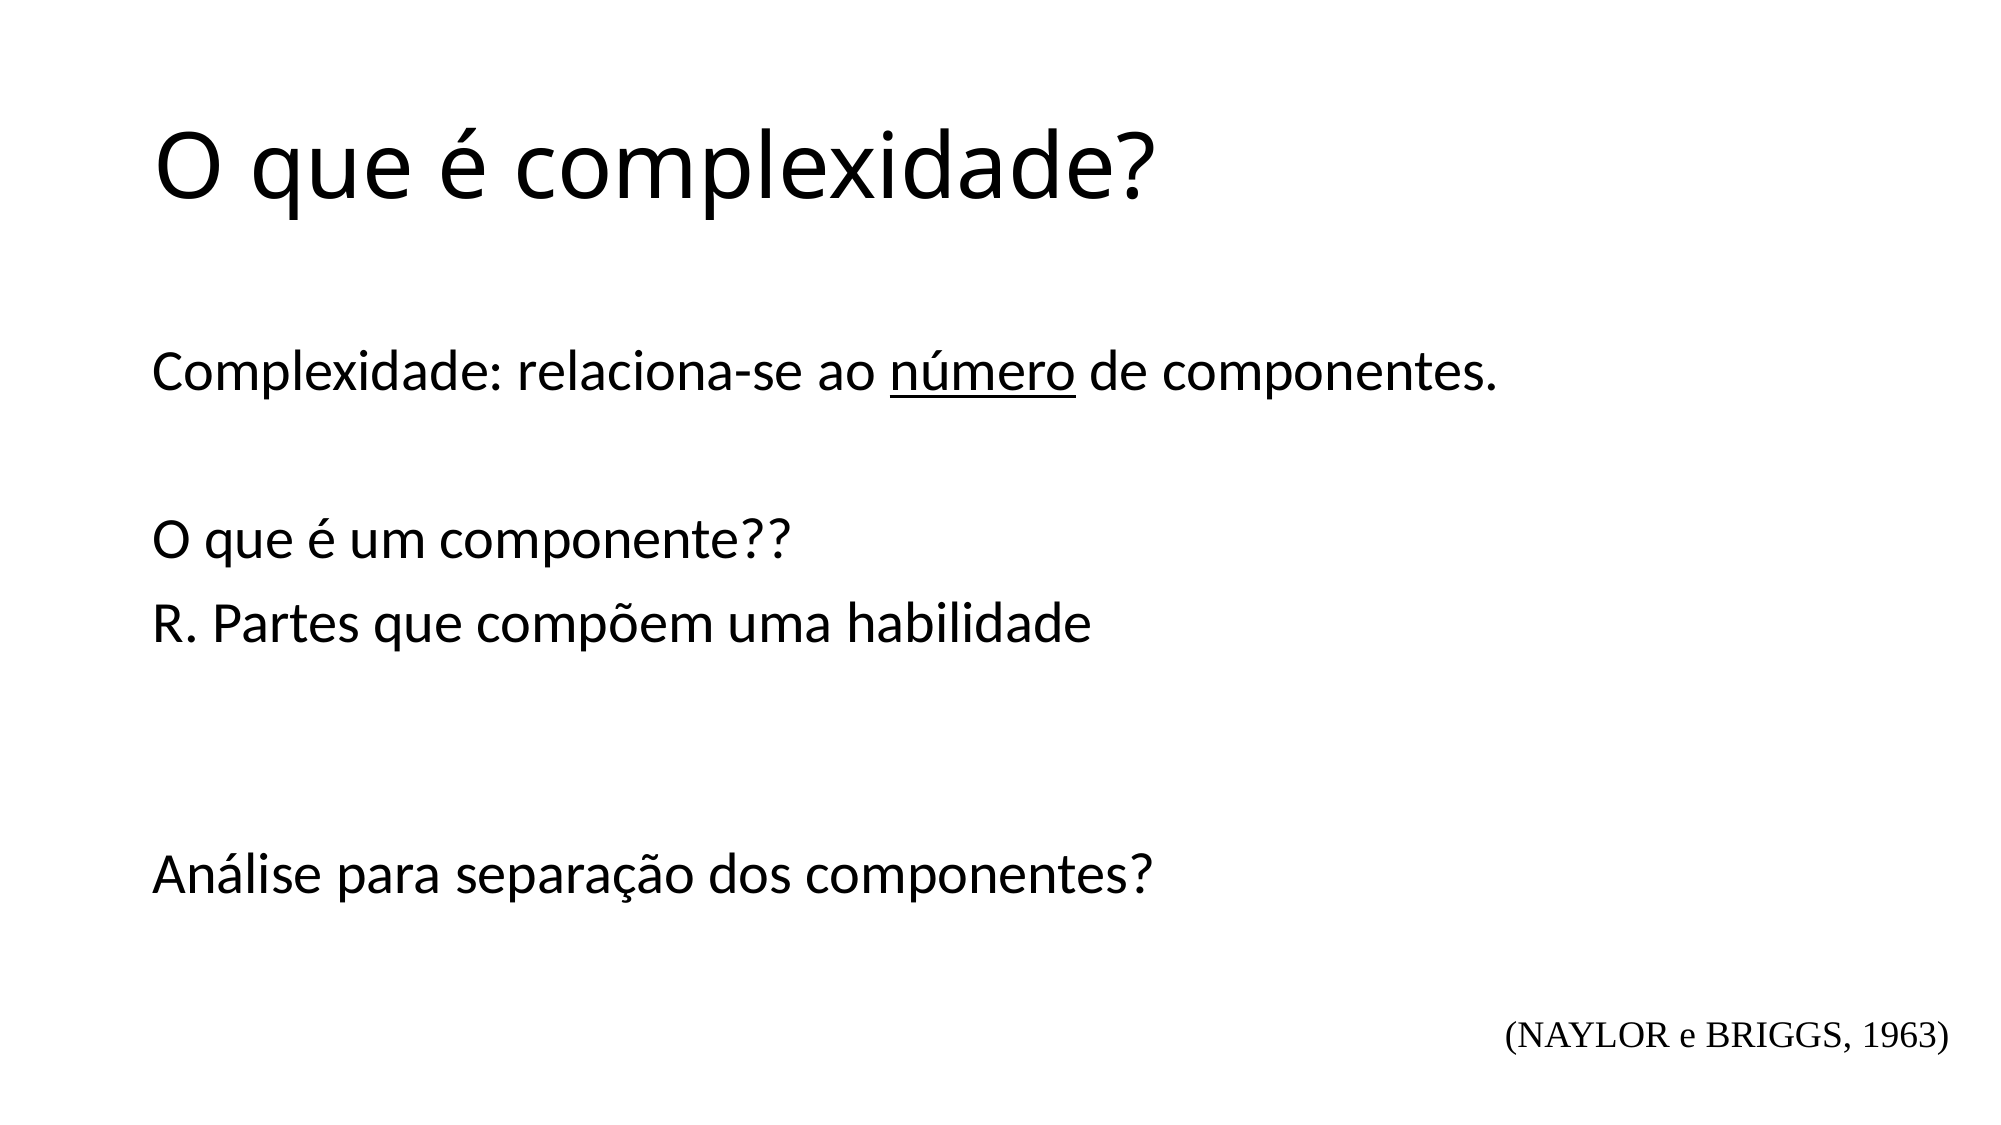

# O que é complexidade?
Complexidade: relaciona-se ao número de componentes.
O que é um componente??
R. Partes que compõem uma habilidade
Análise para separação dos componentes?
(NAYLOR e BRIGGS, 1963)